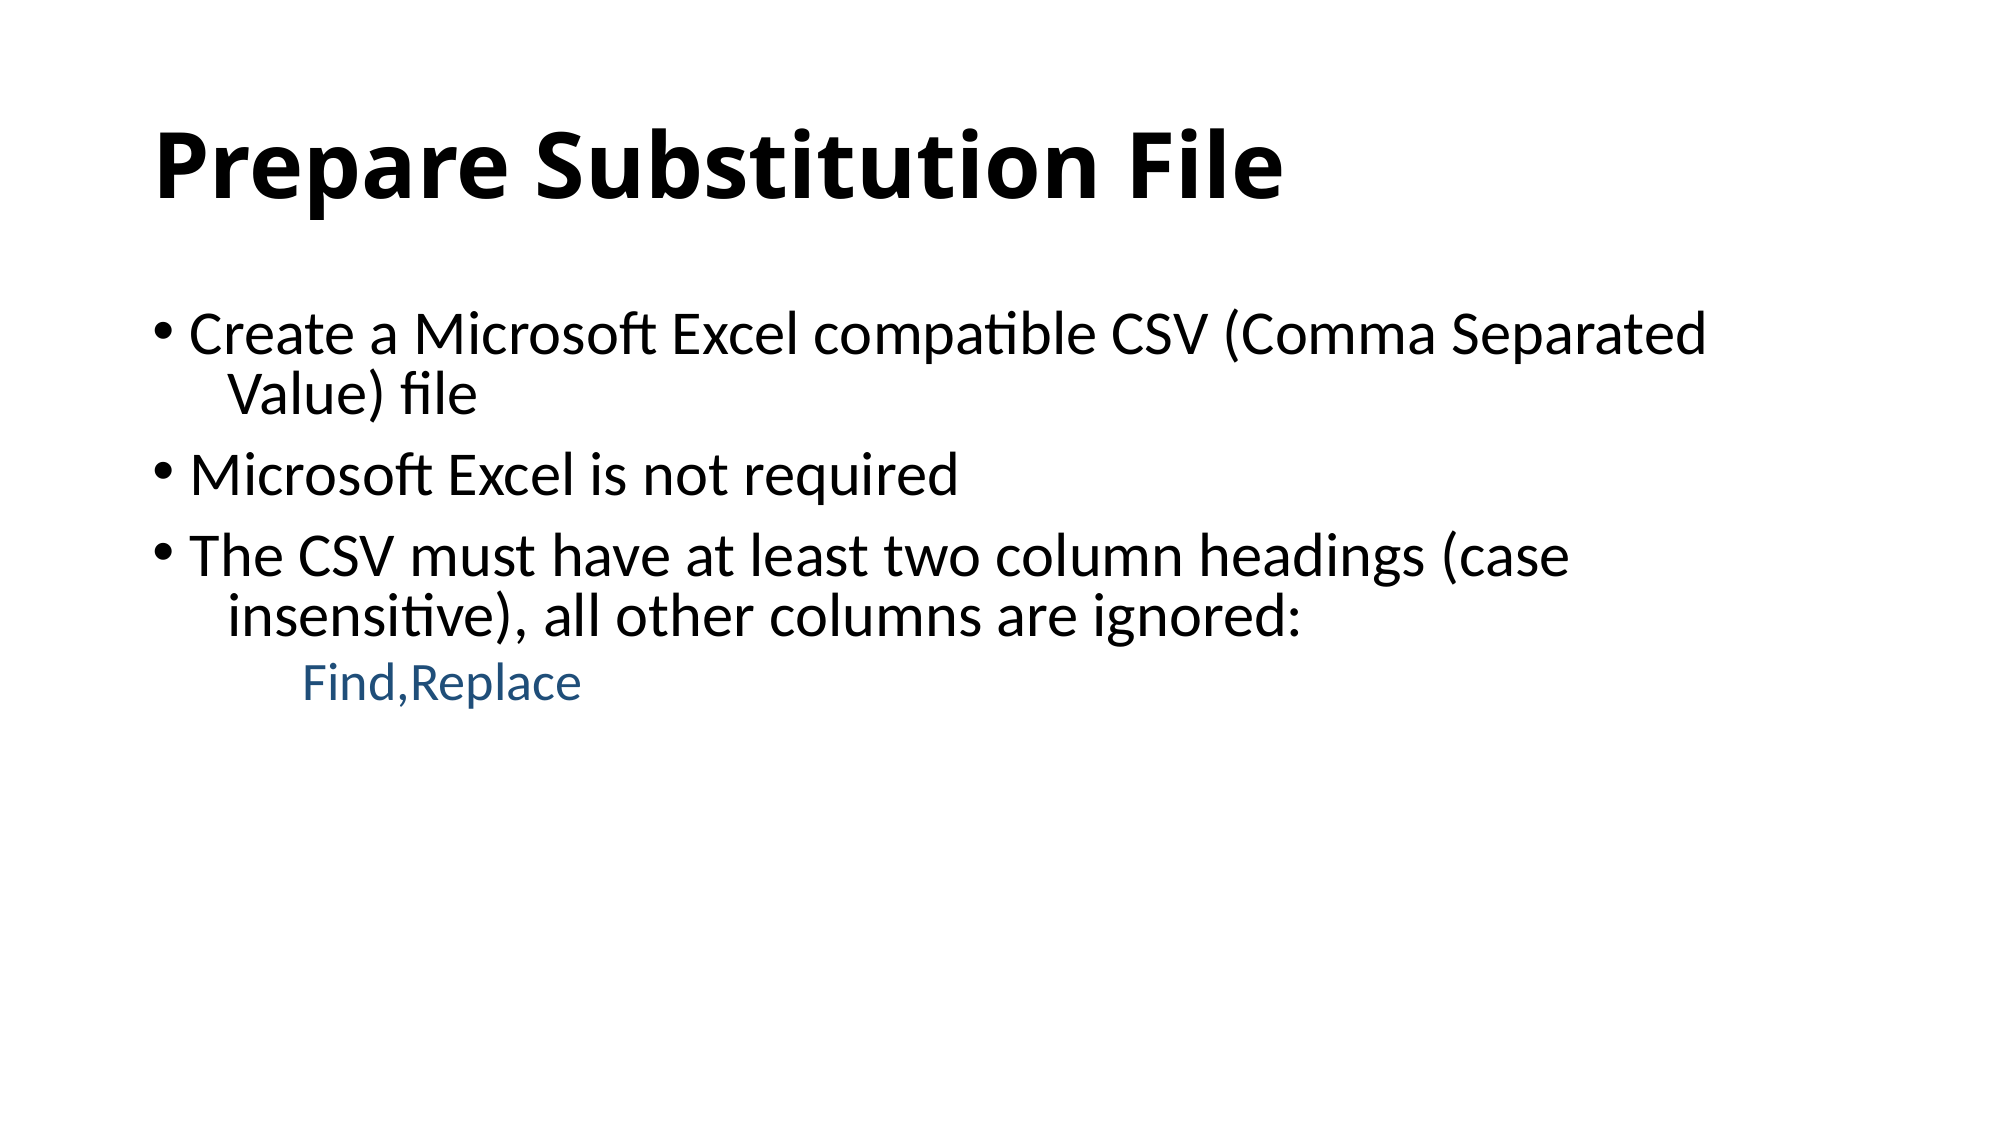

# Prepare Substitution File
Create a Microsoft Excel compatible CSV (Comma Separated Value) file
Microsoft Excel is not required
The CSV must have at least two column headings (case insensitive), all other columns are ignored:
Find,Replace